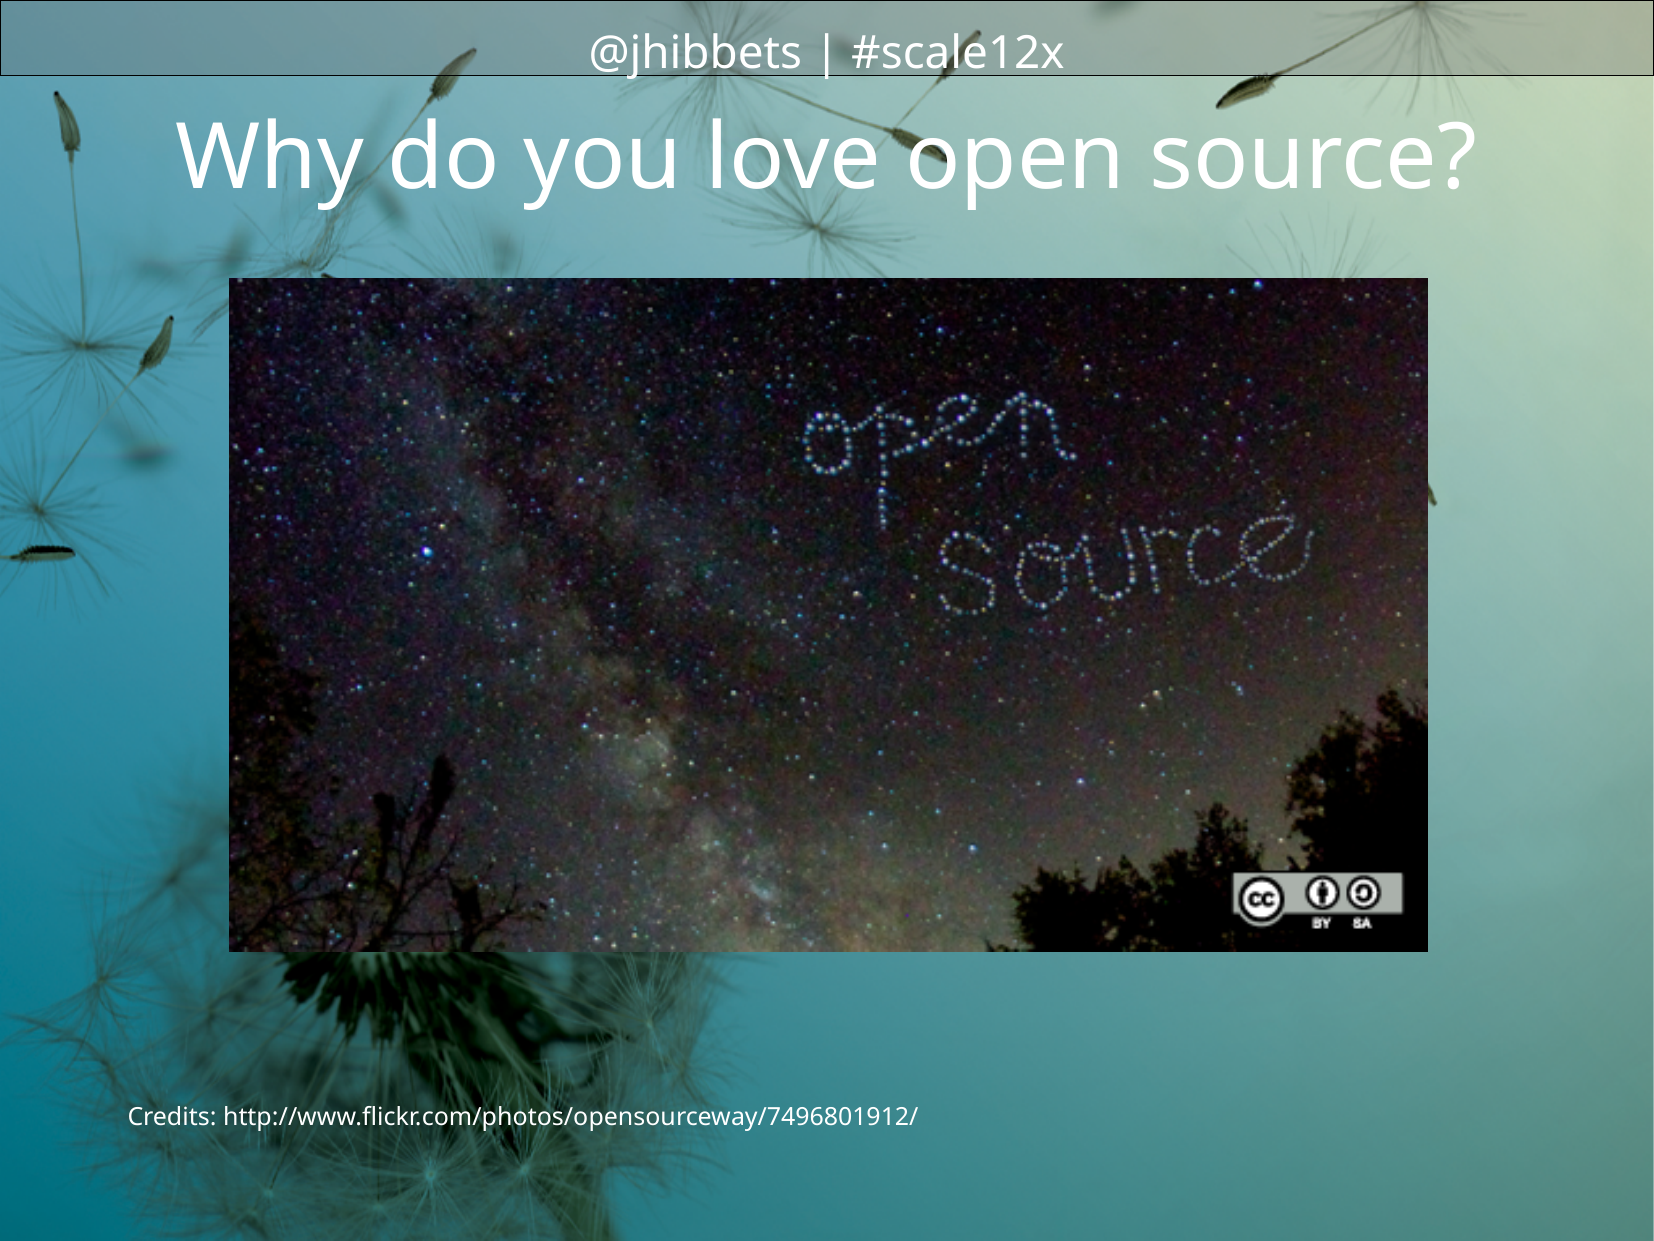

# Why do you love open source?
Credits: http://www.flickr.com/photos/opensourceway/7496801912/